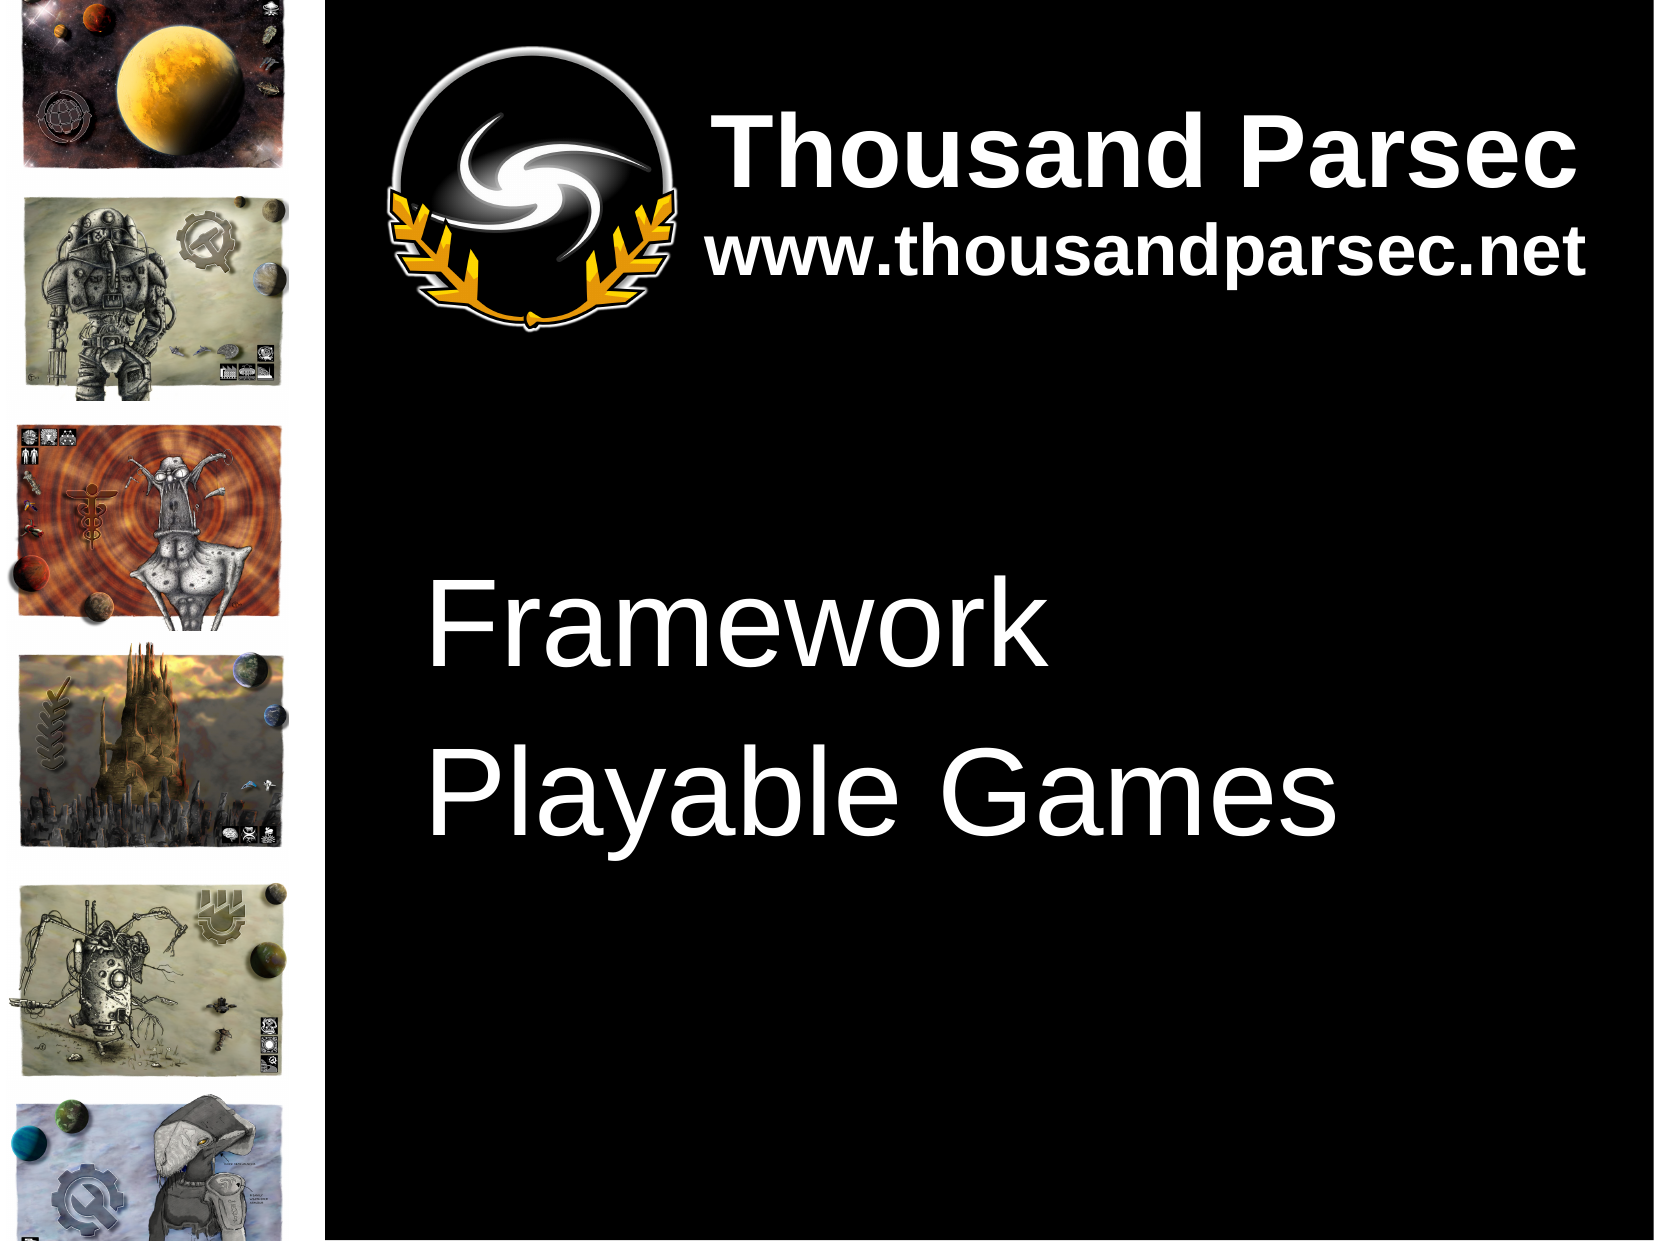

# Thousand Parsec www.thousandparsec.net
 Framework
 Playable Games